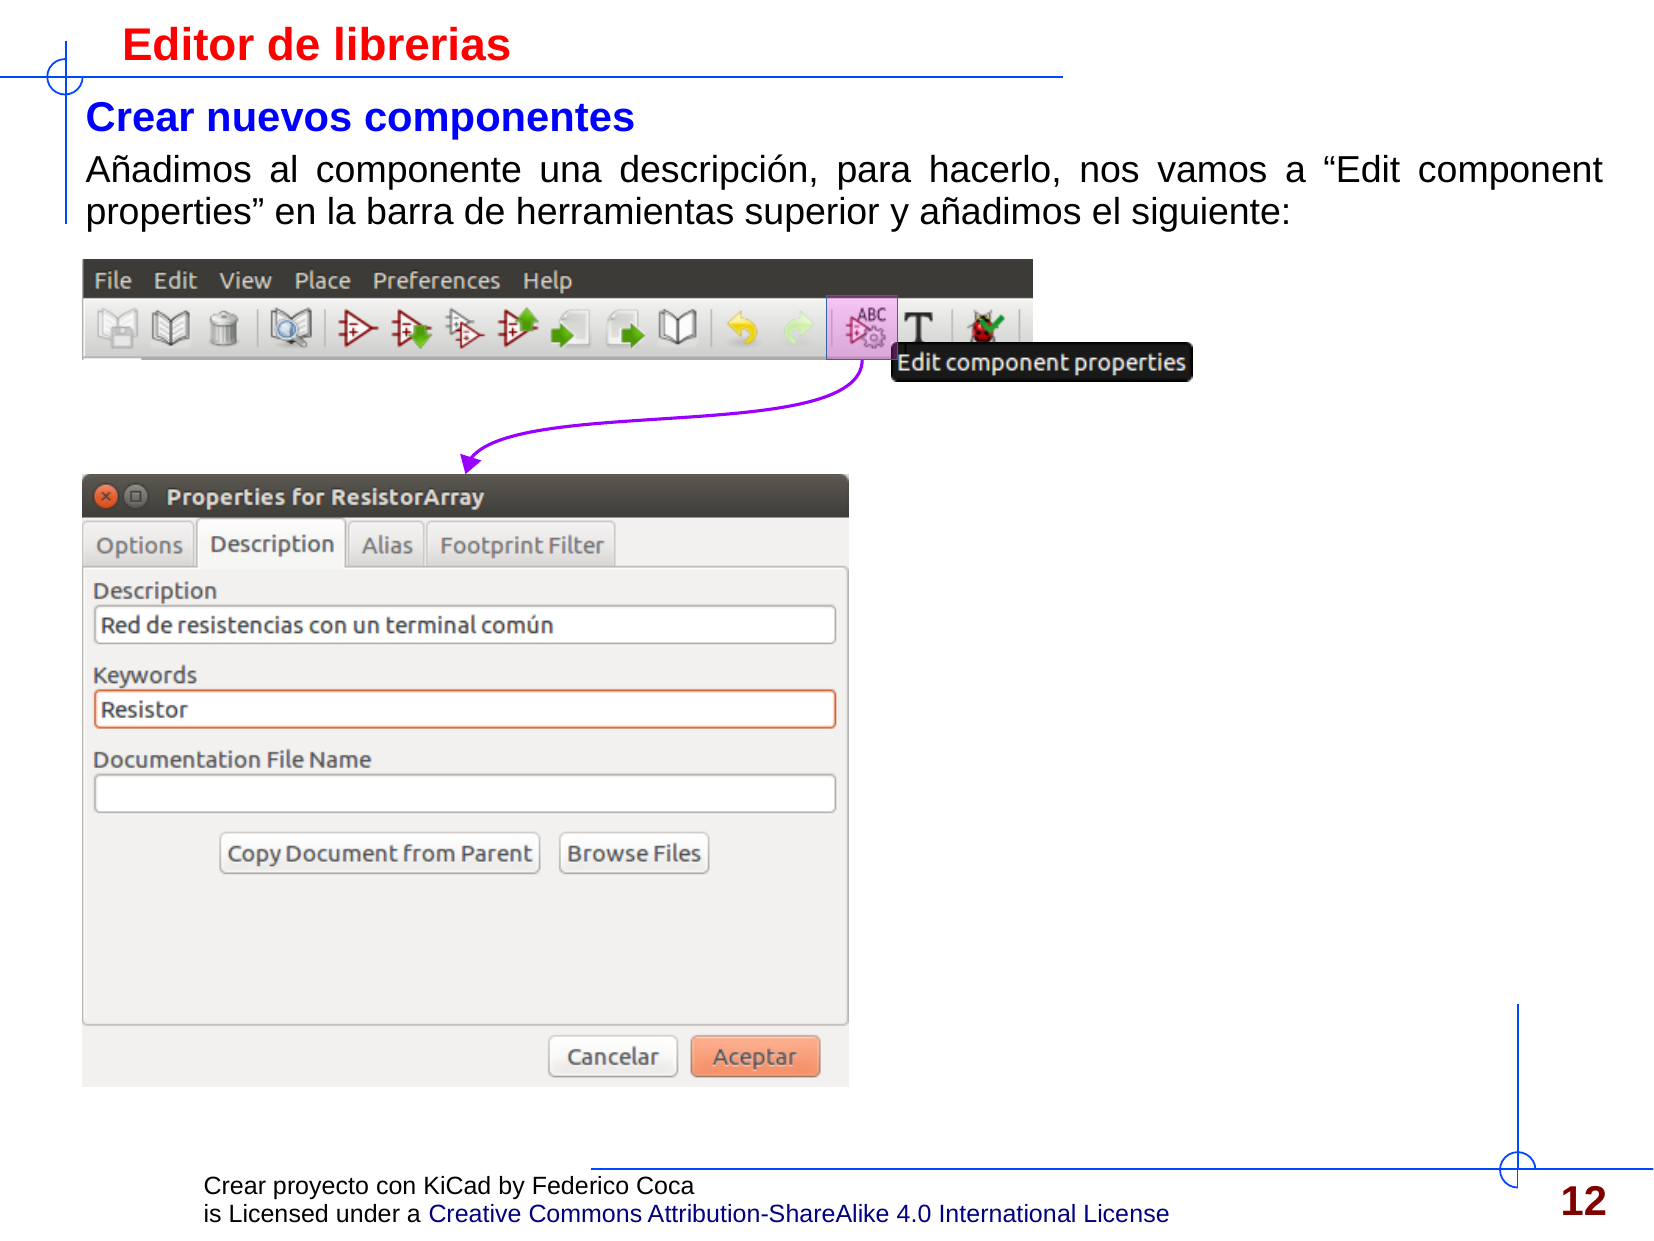

Editor de librerias
Crear nuevos componentes
Añadimos al componente una descripción, para hacerlo, nos vamos a “Edit component properties” en la barra de herramientas superior y añadimos el siguiente:
Crear proyecto con KiCad by Federico Coca
is Licensed under a Creative Commons Attribution-ShareAlike 4.0 International License